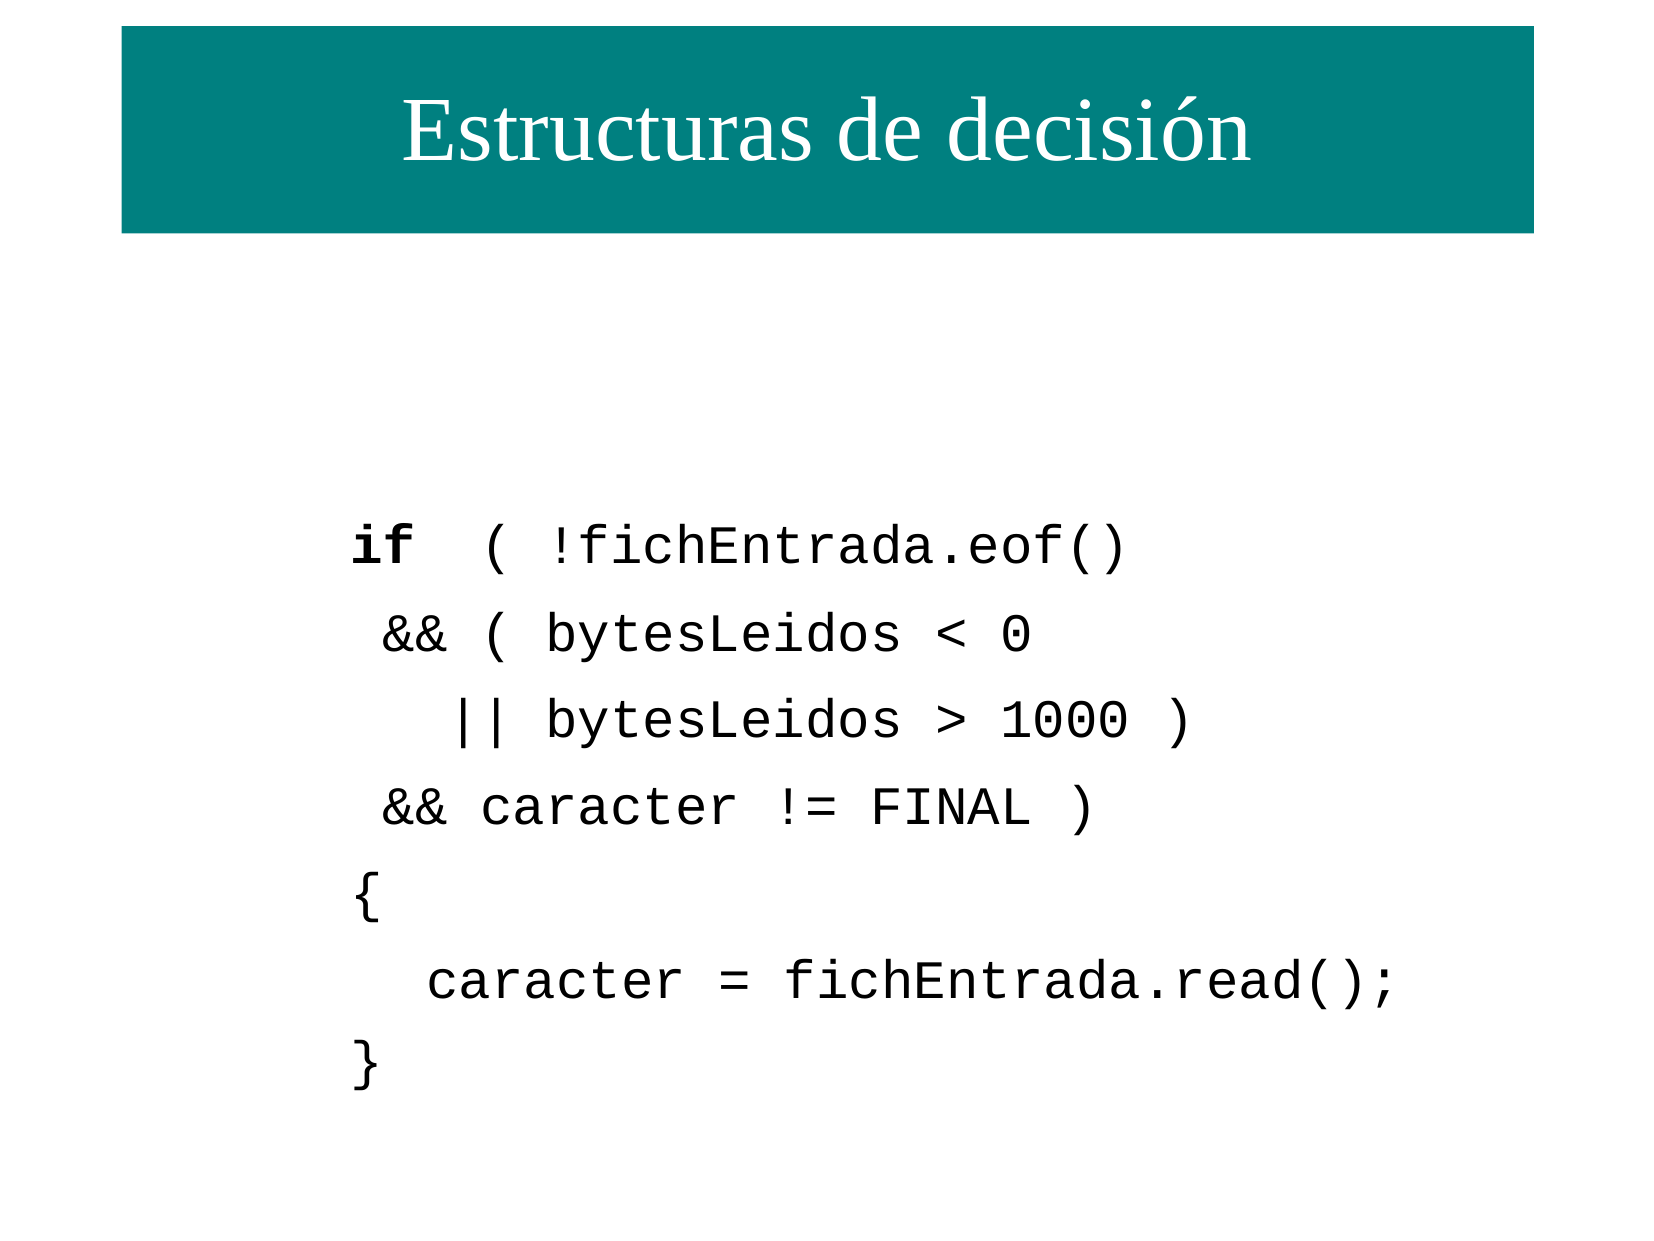

Estructuras de decisión
if ( !fichEntrada.eof()
 && ( bytesLeidos < 0
 || bytesLeidos > 1000 )
 && caracter != FINAL )
{
caracter = fichEntrada.read();
}